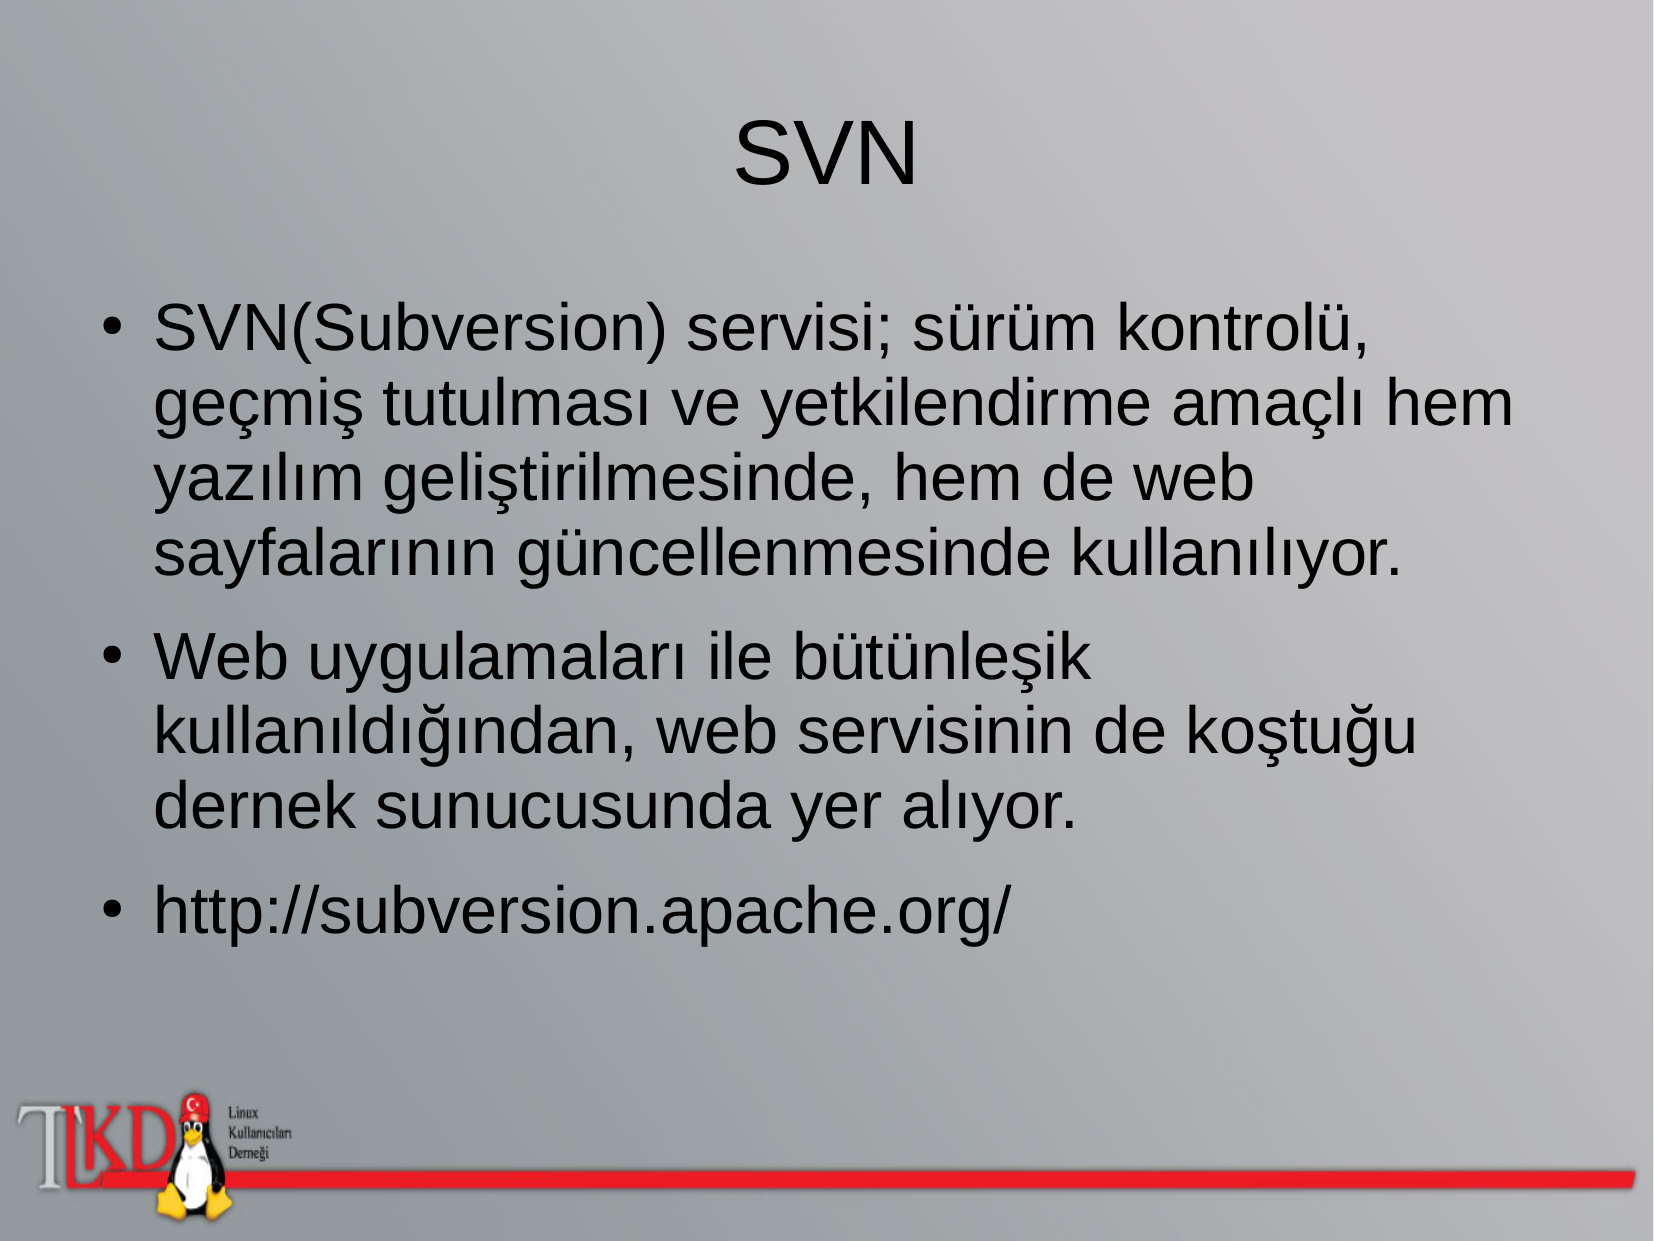

# SVN
SVN(Subversion) servisi; sürüm kontrolü, geçmiş tutulması ve yetkilendirme amaçlı hem yazılım geliştirilmesinde, hem de web sayfalarının güncellenmesinde kullanılıyor.
Web uygulamaları ile bütünleşik kullanıldığından, web servisinin de koştuğu dernek sunucusunda yer alıyor.
http://subversion.apache.org/